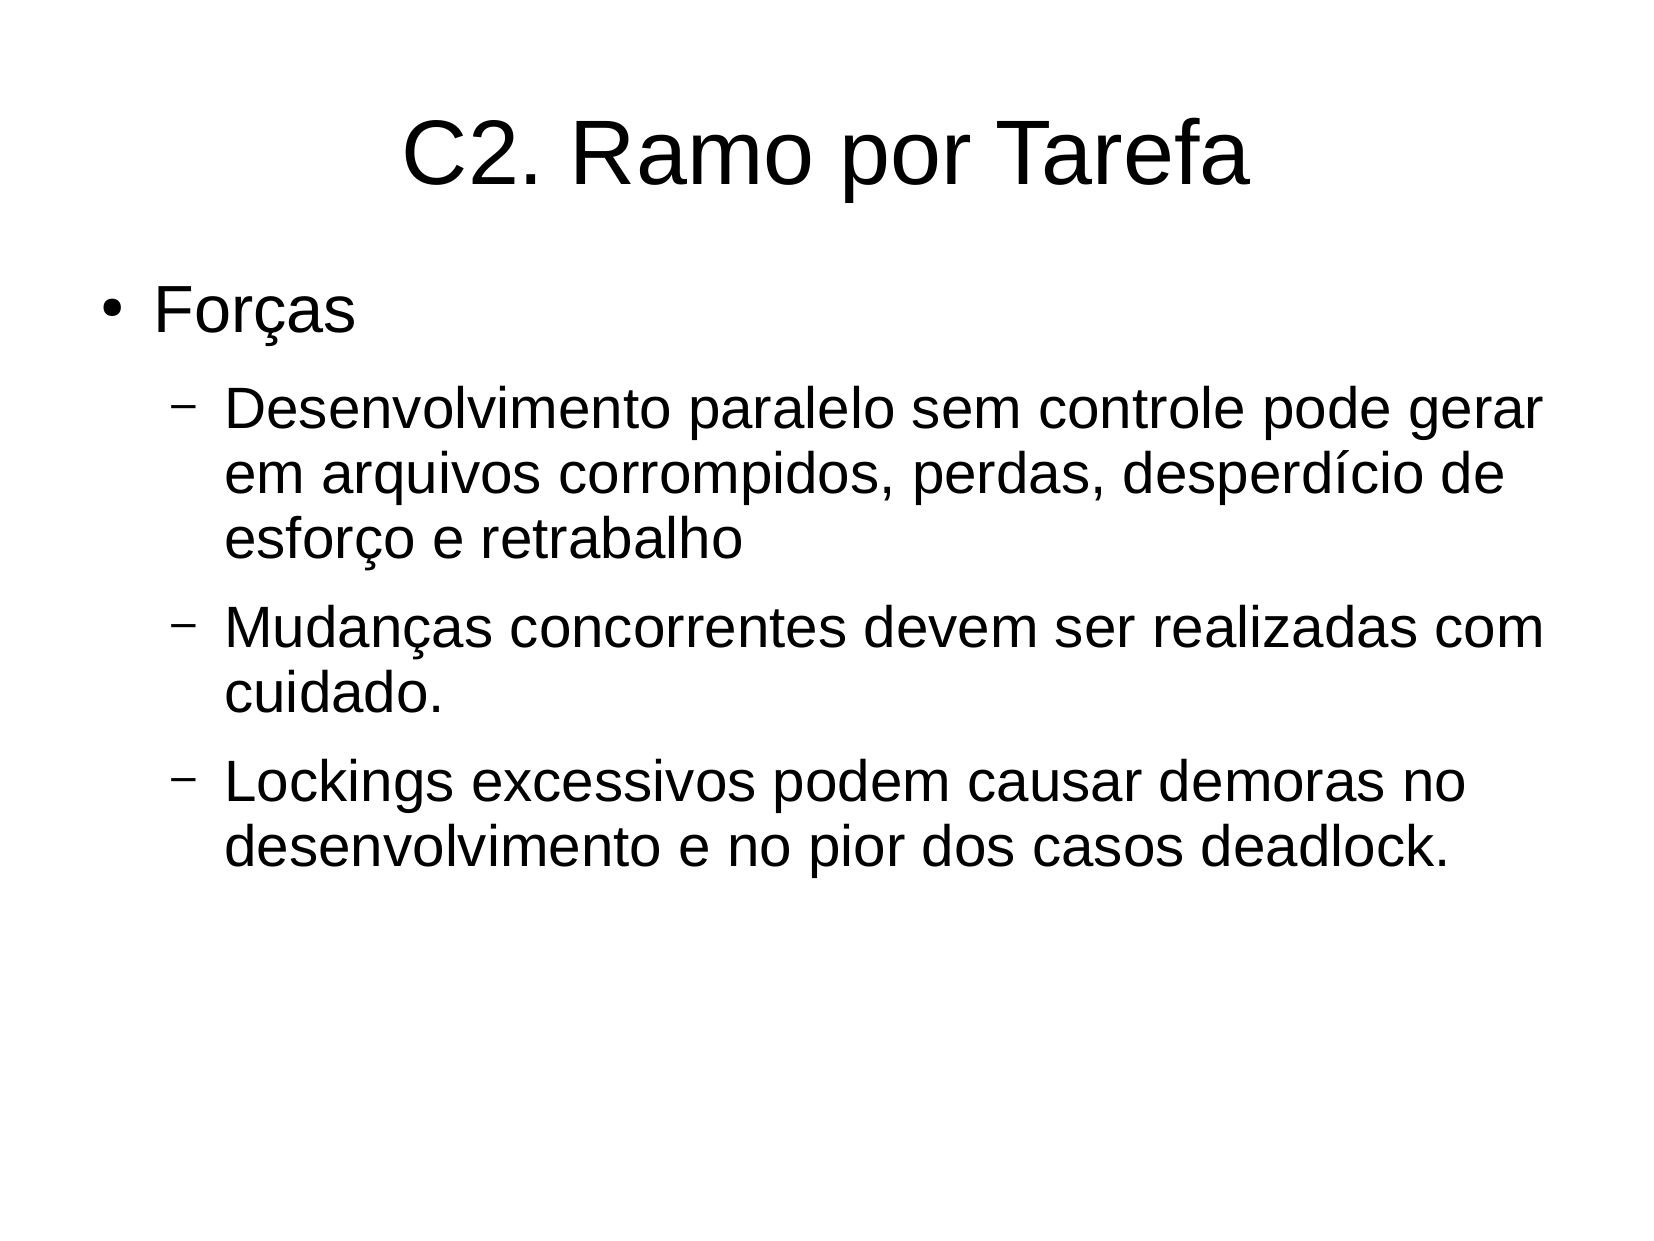

# C2. Ramo por Tarefa
Forças
Desenvolvimento paralelo sem controle pode gerar em arquivos corrompidos, perdas, desperdício de esforço e retrabalho
Mudanças concorrentes devem ser realizadas com cuidado.
Lockings excessivos podem causar demoras no desenvolvimento e no pior dos casos deadlock.